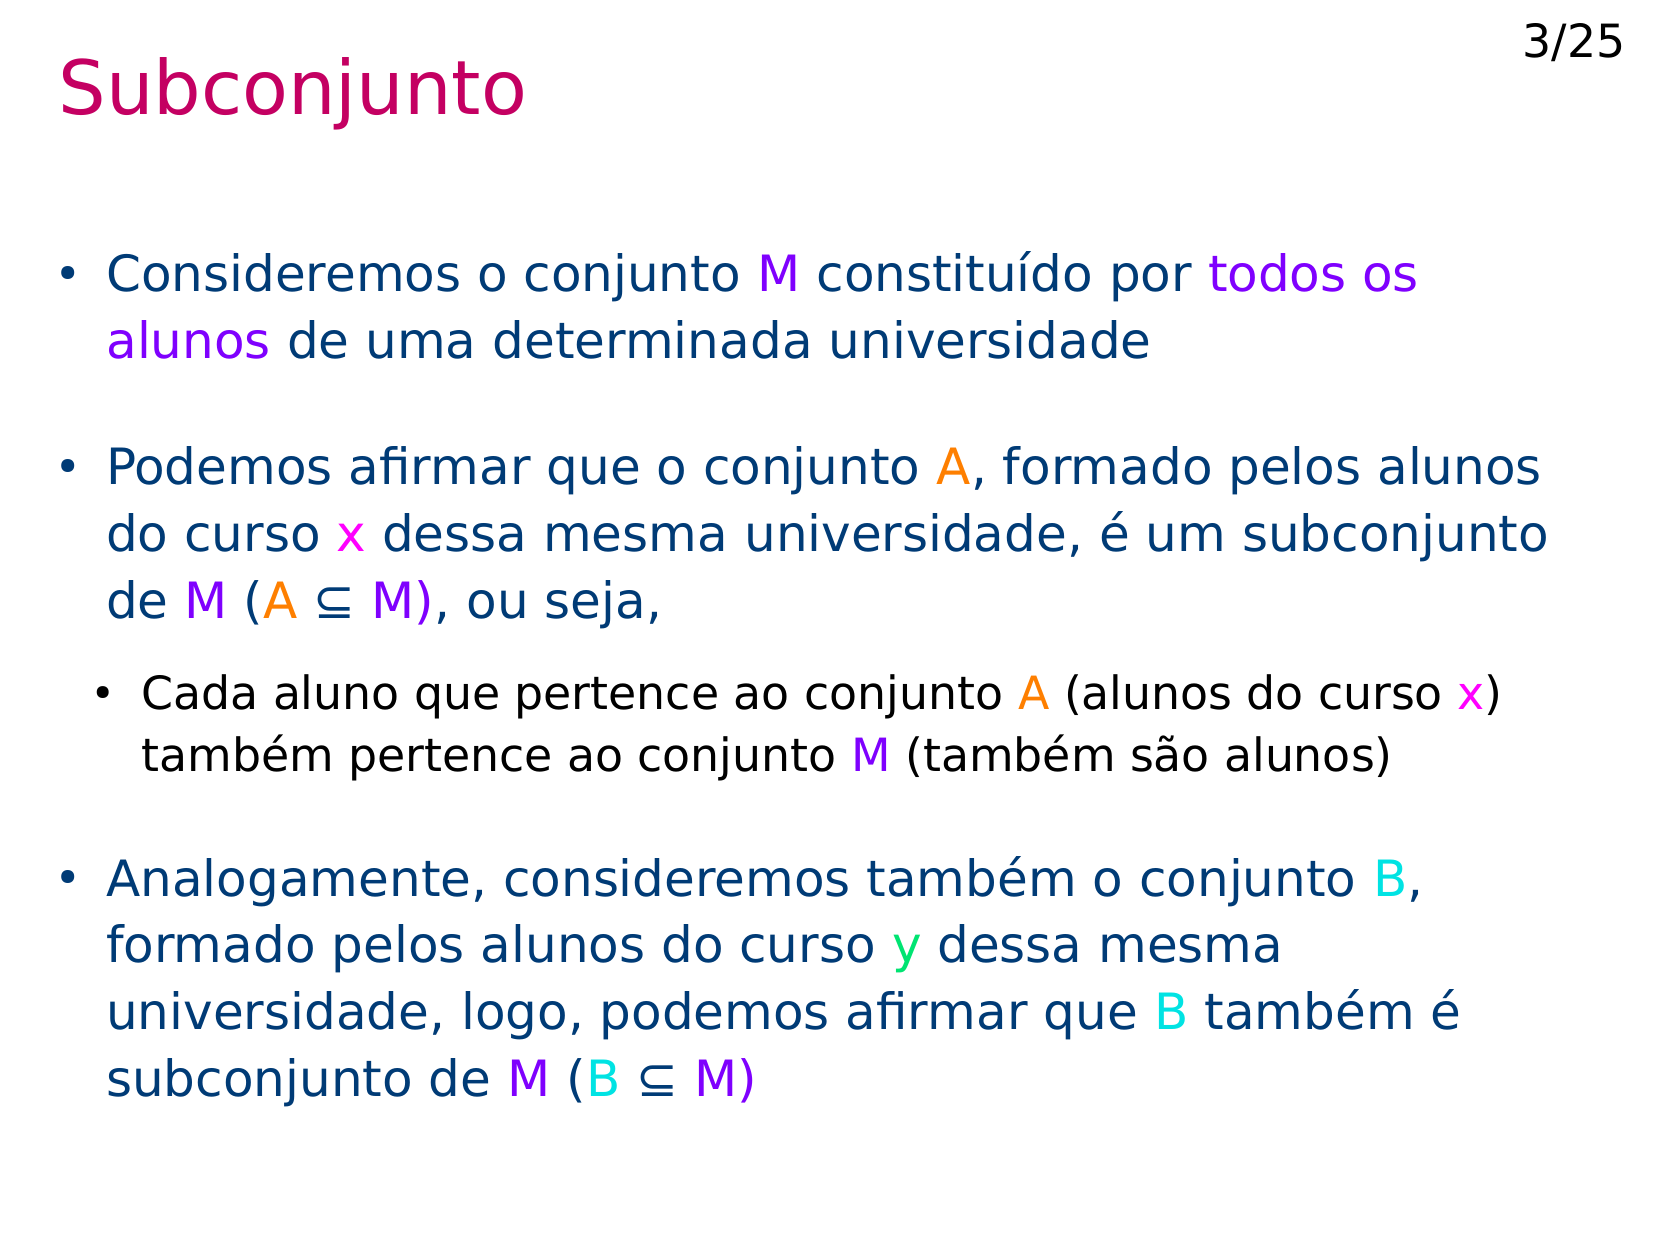

3
# Subconjunto
Consideremos o conjunto M constituído por todos os alunos de uma determinada universidade
Podemos afirmar que o conjunto A, formado pelos alunos do curso x dessa mesma universidade, é um subconjunto de M (A ⊆ M), ou seja,
Cada aluno que pertence ao conjunto A (alunos do curso x) também pertence ao conjunto M (também são alunos)
Analogamente, consideremos também o conjunto B, formado pelos alunos do curso y dessa mesma universidade, logo, podemos afirmar que B também é subconjunto de M (B ⊆ M)